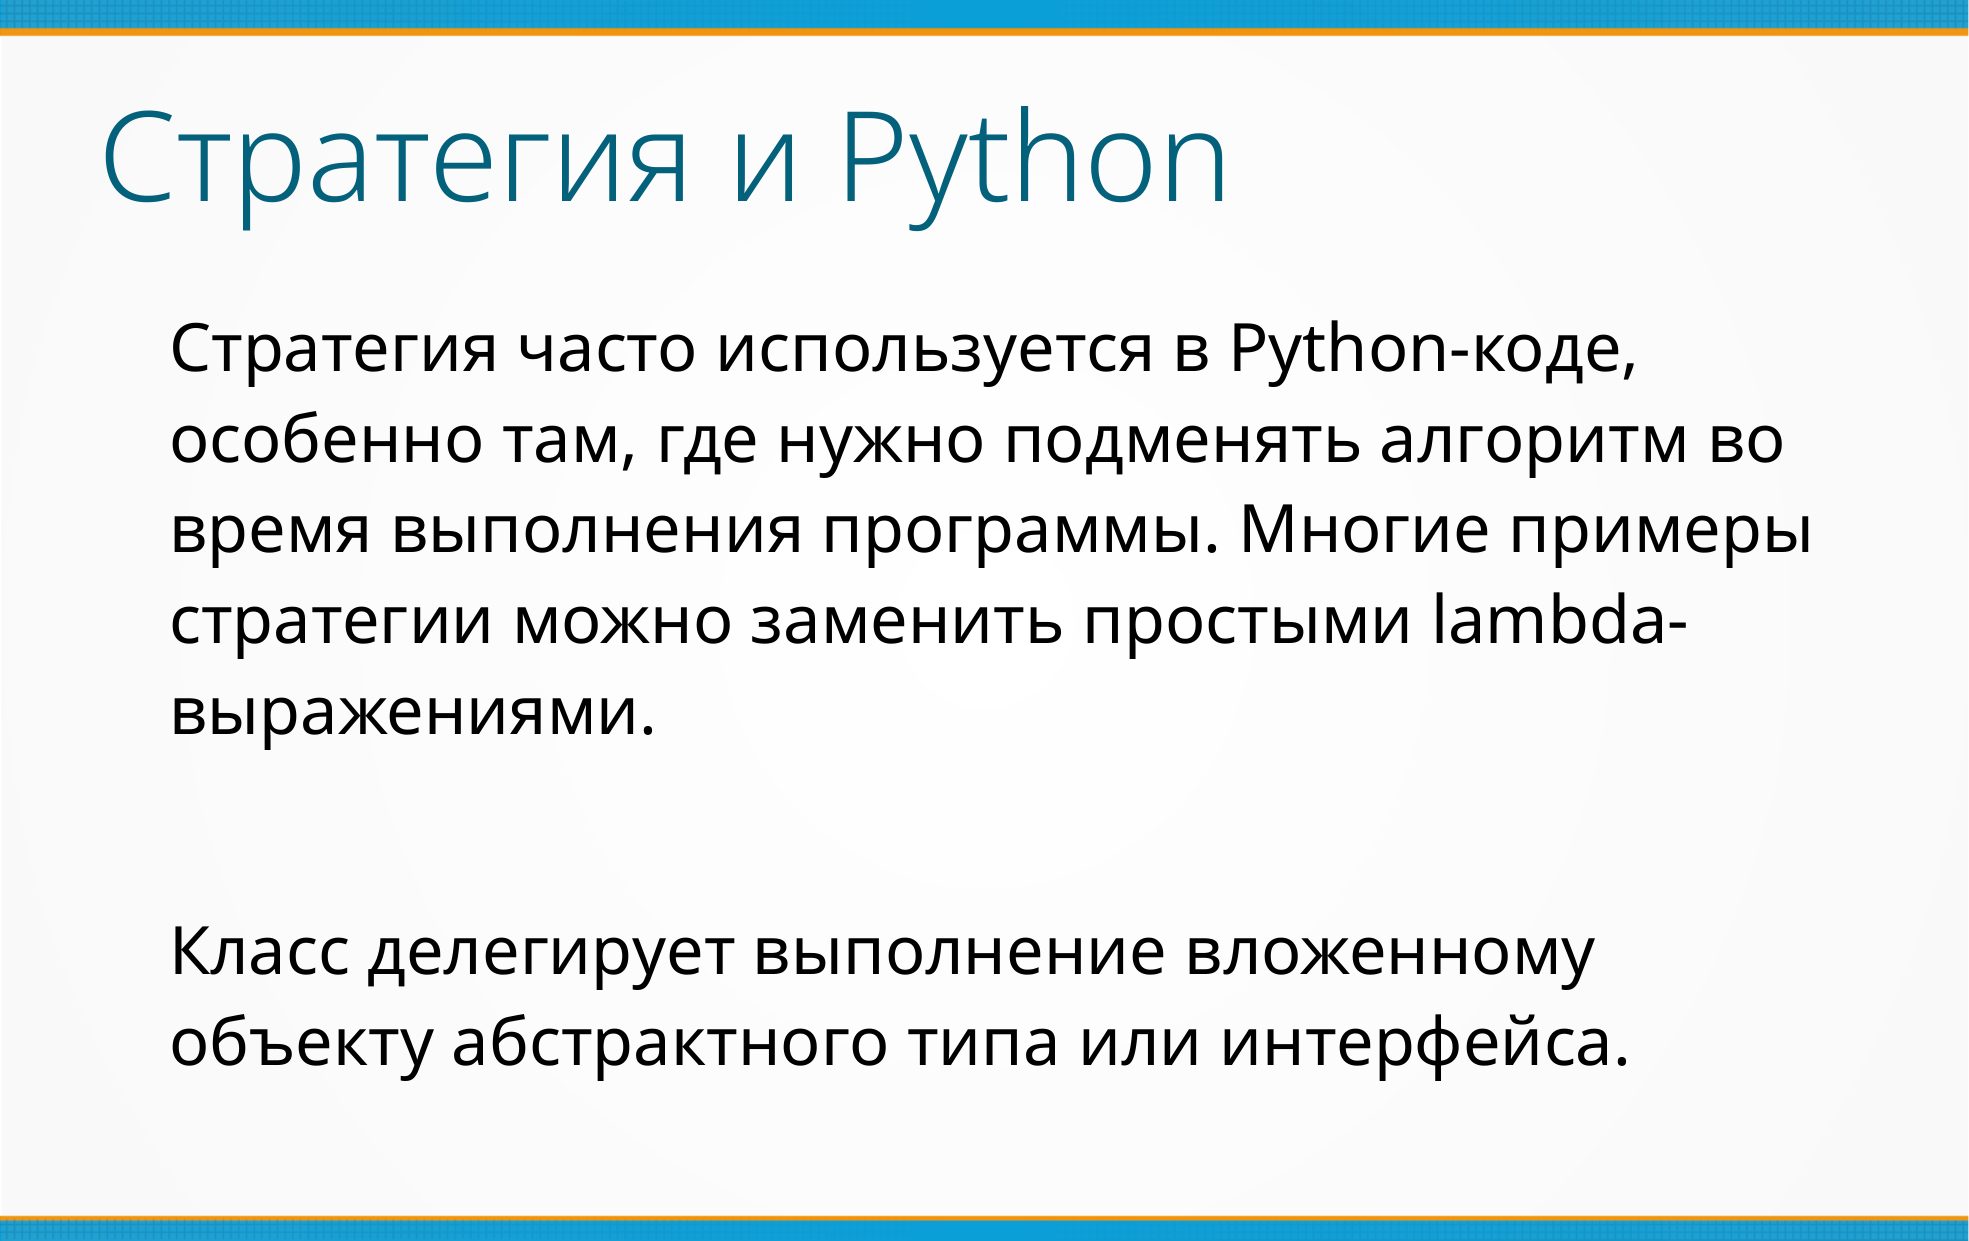

# Стратегия и Python
Стратегия часто используется в Python-коде, особенно там, где нужно подменять алгоритм во время выполнения программы. Многие примеры стратегии можно заменить простыми lambda-выражениями.
Класс делегирует выполнение вложенному объекту абстрактного типа или интерфейса.